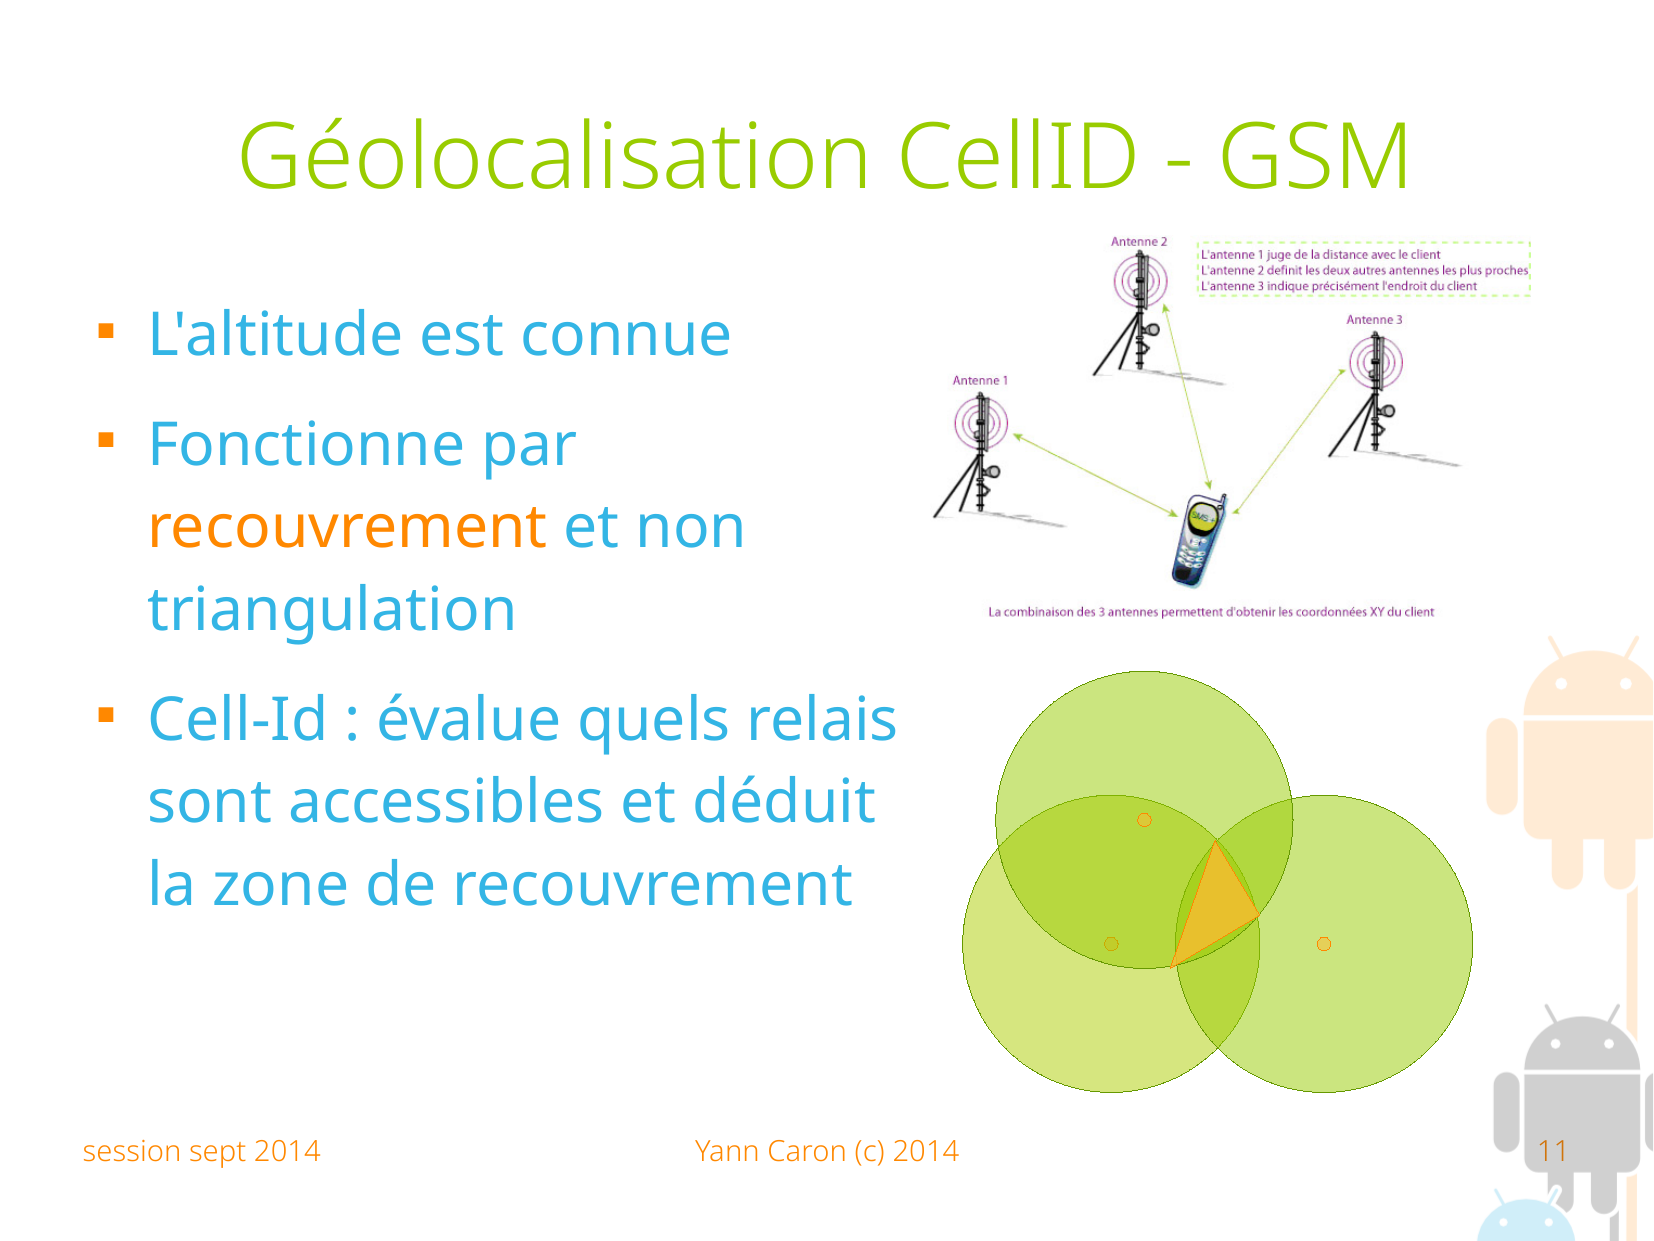

# Géolocalisation CellID - GSM
L'altitude est connue
Fonctionne par recouvrement et non triangulation
Cell-Id : évalue quels relais sont accessibles et déduit la zone de recouvrement
session sept 2014
Yann Caron (c) 2014
11